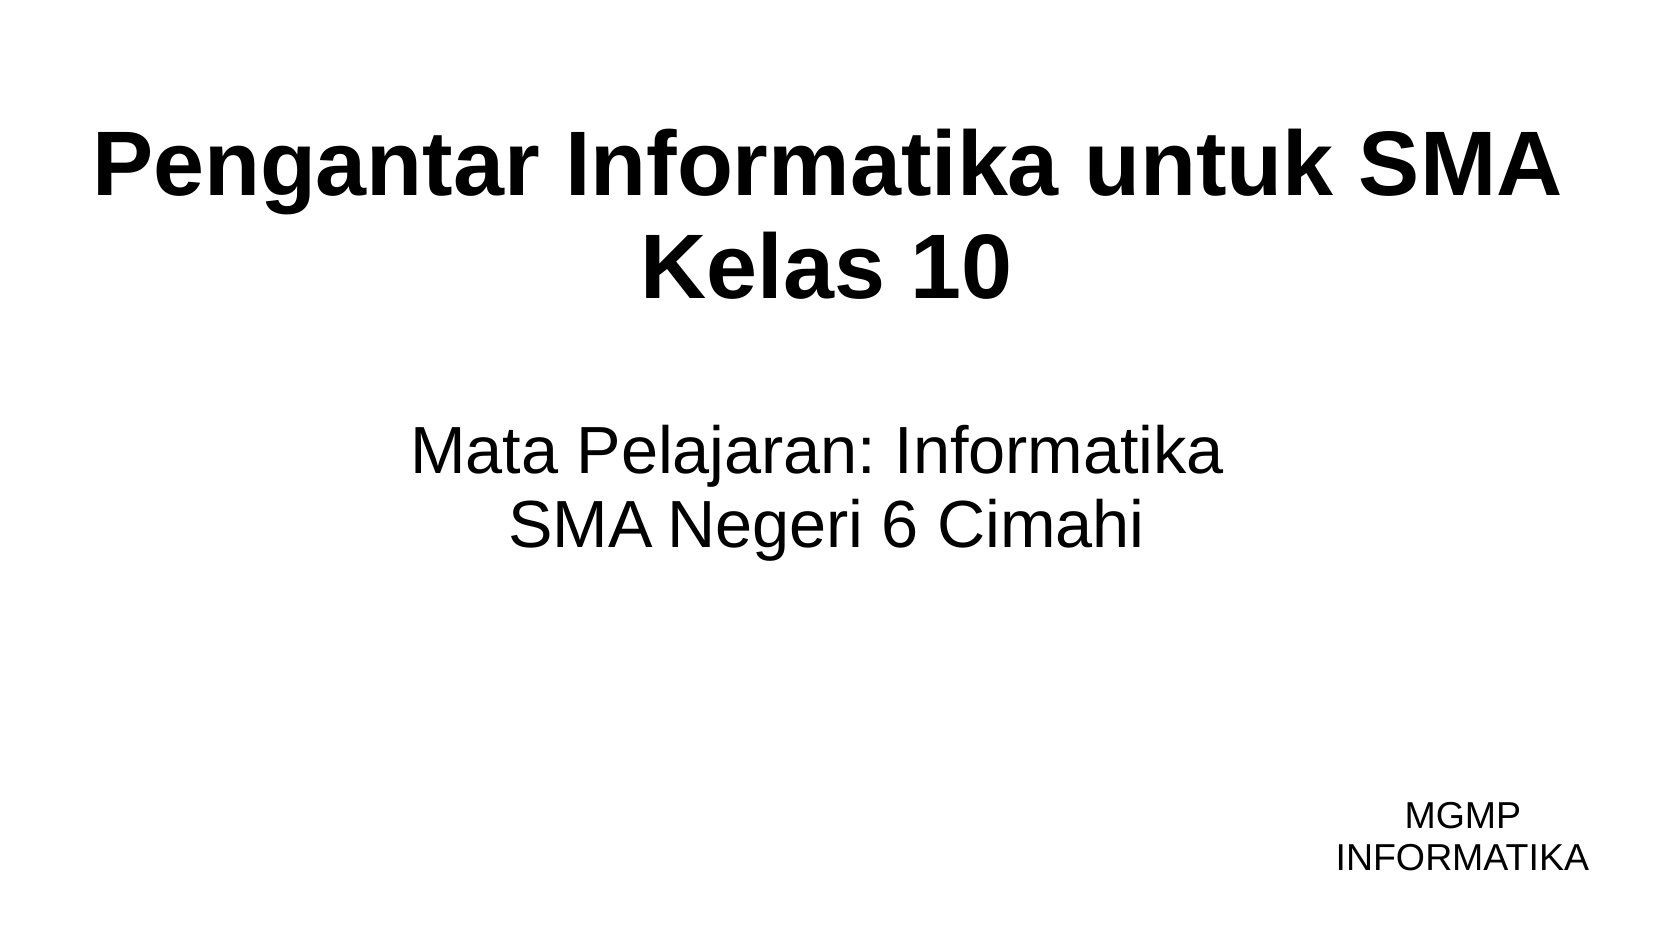

# Pengantar Informatika untuk SMA Kelas 10
Mata Pelajaran: Informatika
SMA Negeri 6 Cimahi
MGMP INFORMATIKA